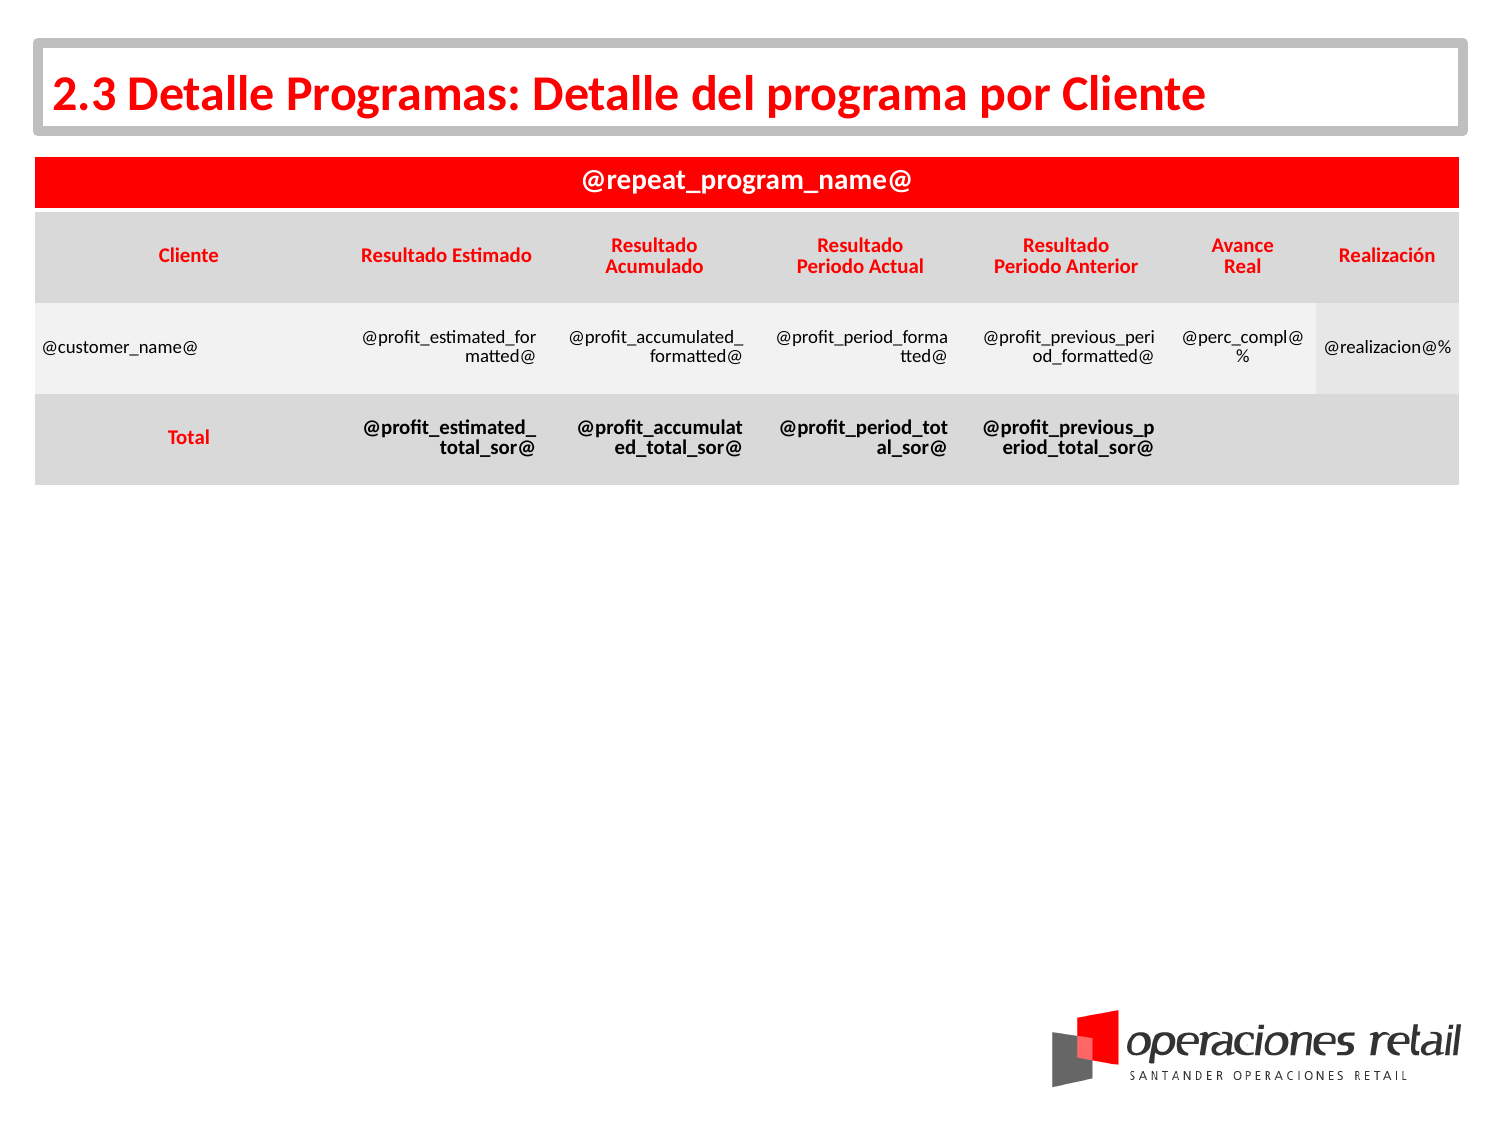

2.3 Detalle Programas: Detalle del programa por Cliente
| @repeat\_program\_name@ |
| --- |
| Cliente | Resultado Estimado | Resultado Acumulado | Resultado Periodo Actual | Resultado Periodo Anterior | Avance Real | Realización |
| --- | --- | --- | --- | --- | --- | --- |
| @customer\_name@ | @profit\_estimated\_formatted@ | @profit\_accumulated\_formatted@ | @profit\_period\_formatted@ | @profit\_previous\_period\_formatted@ | @perc\_compl@% | @realizacion@% |
| Total | @profit\_estimated\_total\_sor@ | @profit\_accumulated\_total\_sor@ | @profit\_period\_total\_sor@ | @profit\_previous\_period\_total\_sor@ | | |